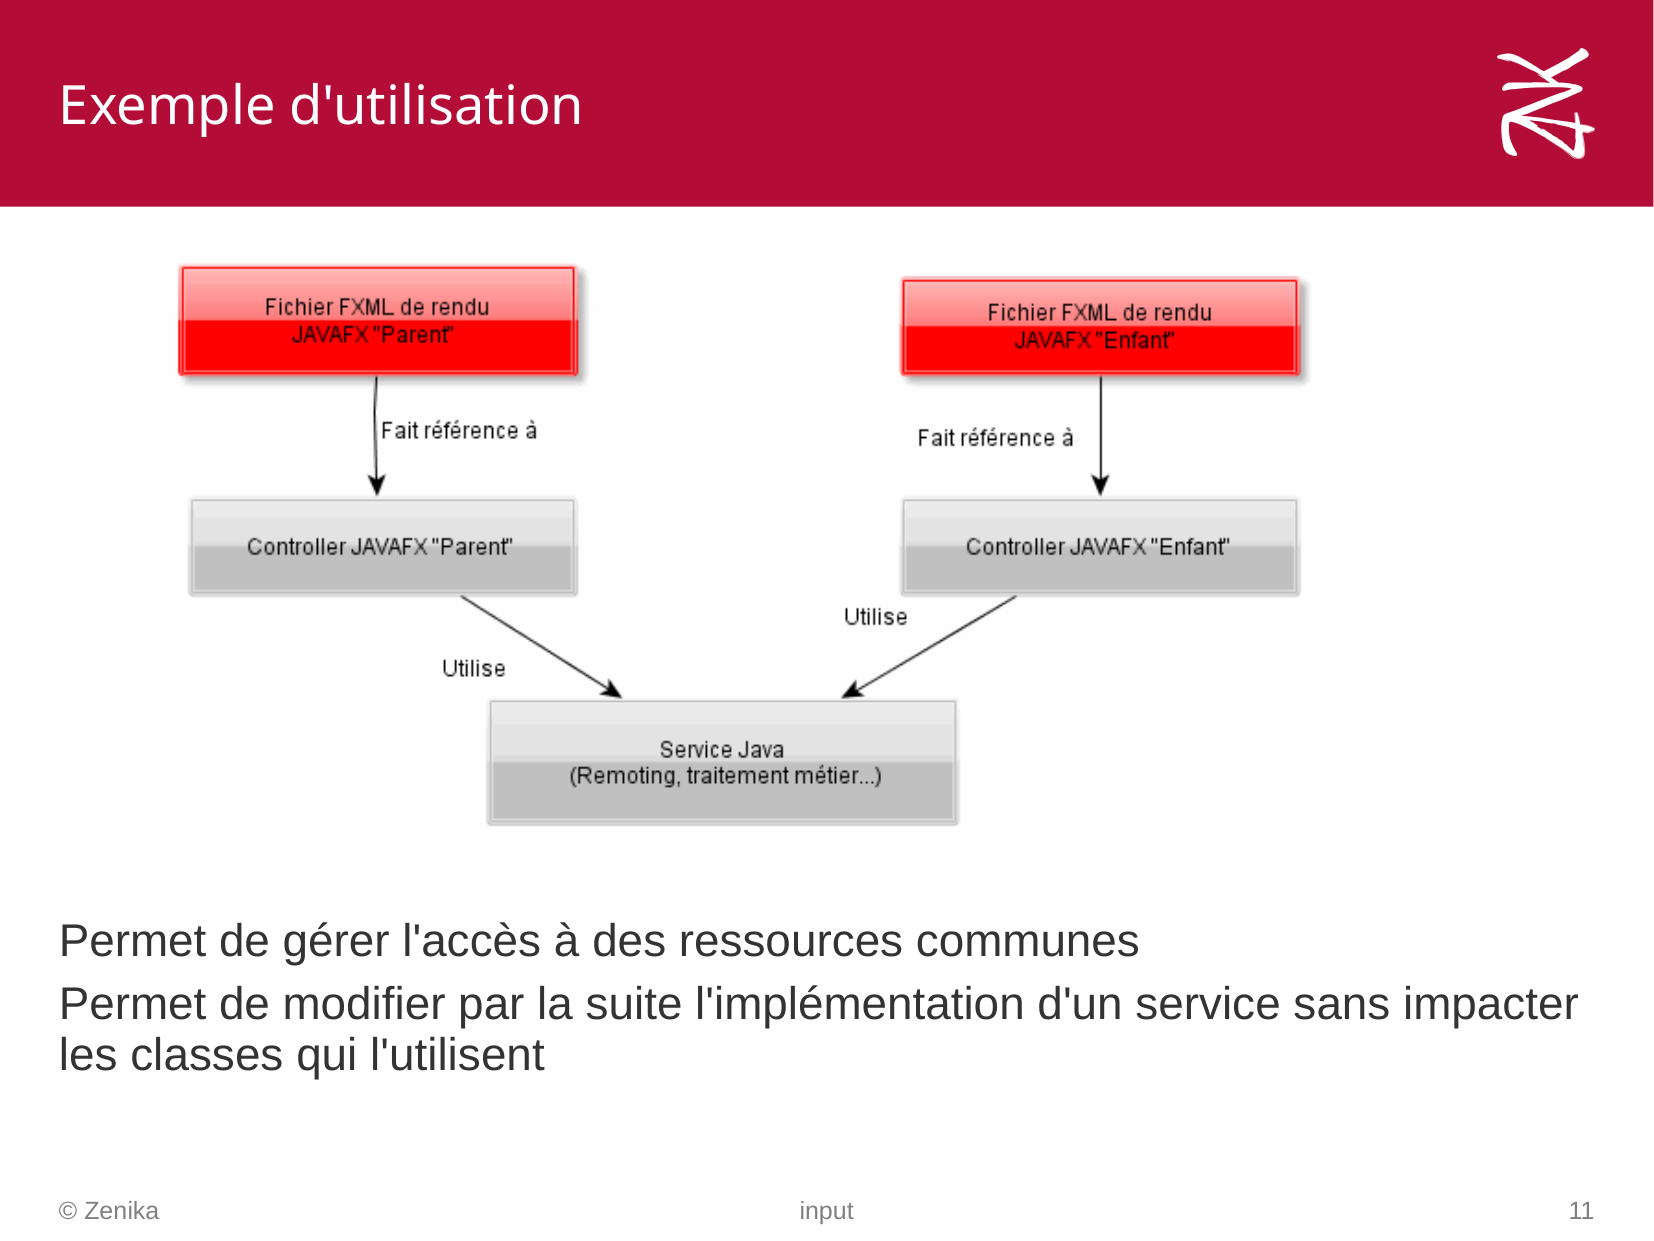

# Exemple d'utilisation
Permet de gérer l'accès à des ressources communes
Permet de modifier par la suite l'implémentation d'un service sans impacter les classes qui l'utilisent